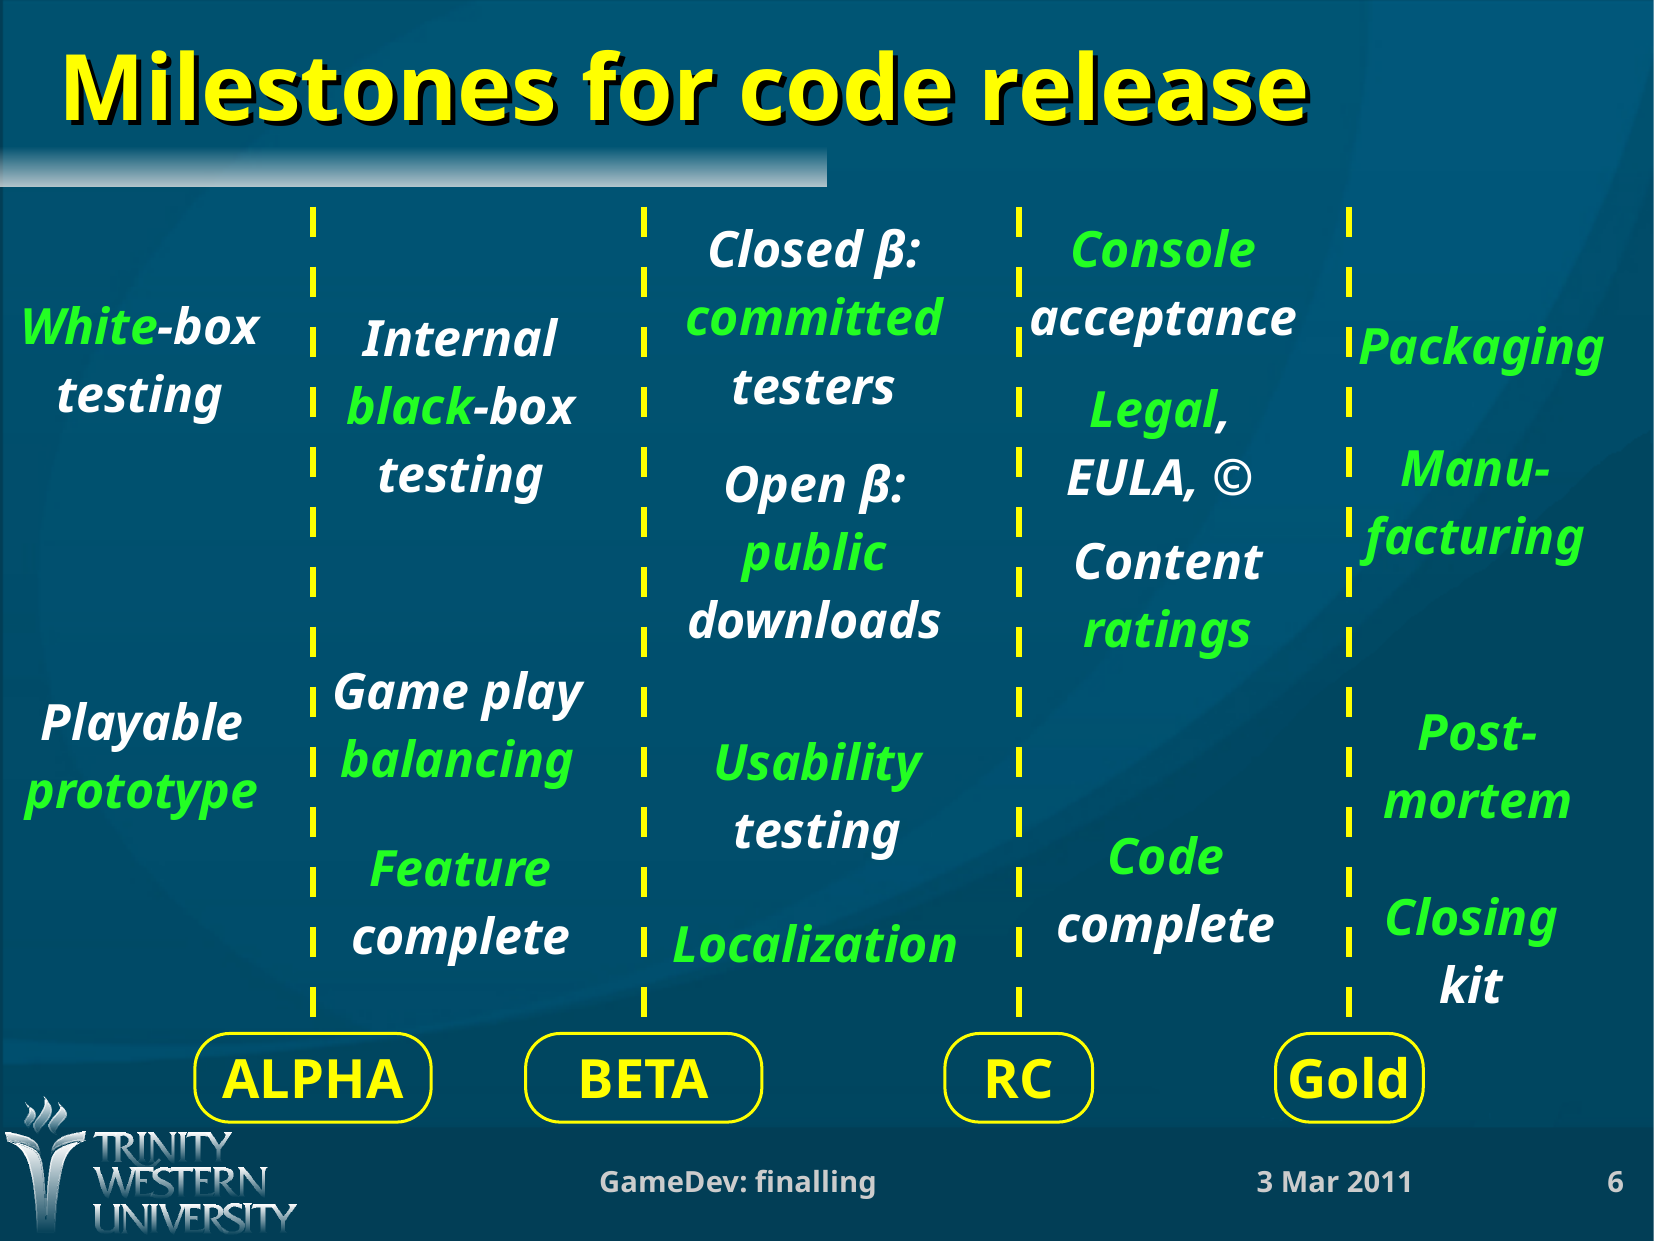

# Milestones for code release
Closed β:
committed
testers
Console
acceptance
White-box
testing
Internal
black-box
testing
Packaging
Legal,
EULA, ©
Manu-
facturing
Open β:
public
downloads
Content
ratings
Game play
balancing
Playable
prototype
Post-
mortem
Usability
testing
Code
complete
Feature
complete
Closing
kit
Localization
ALPHA
BETA
RC
Gold
GameDev: finalling
3 Mar 2011
6